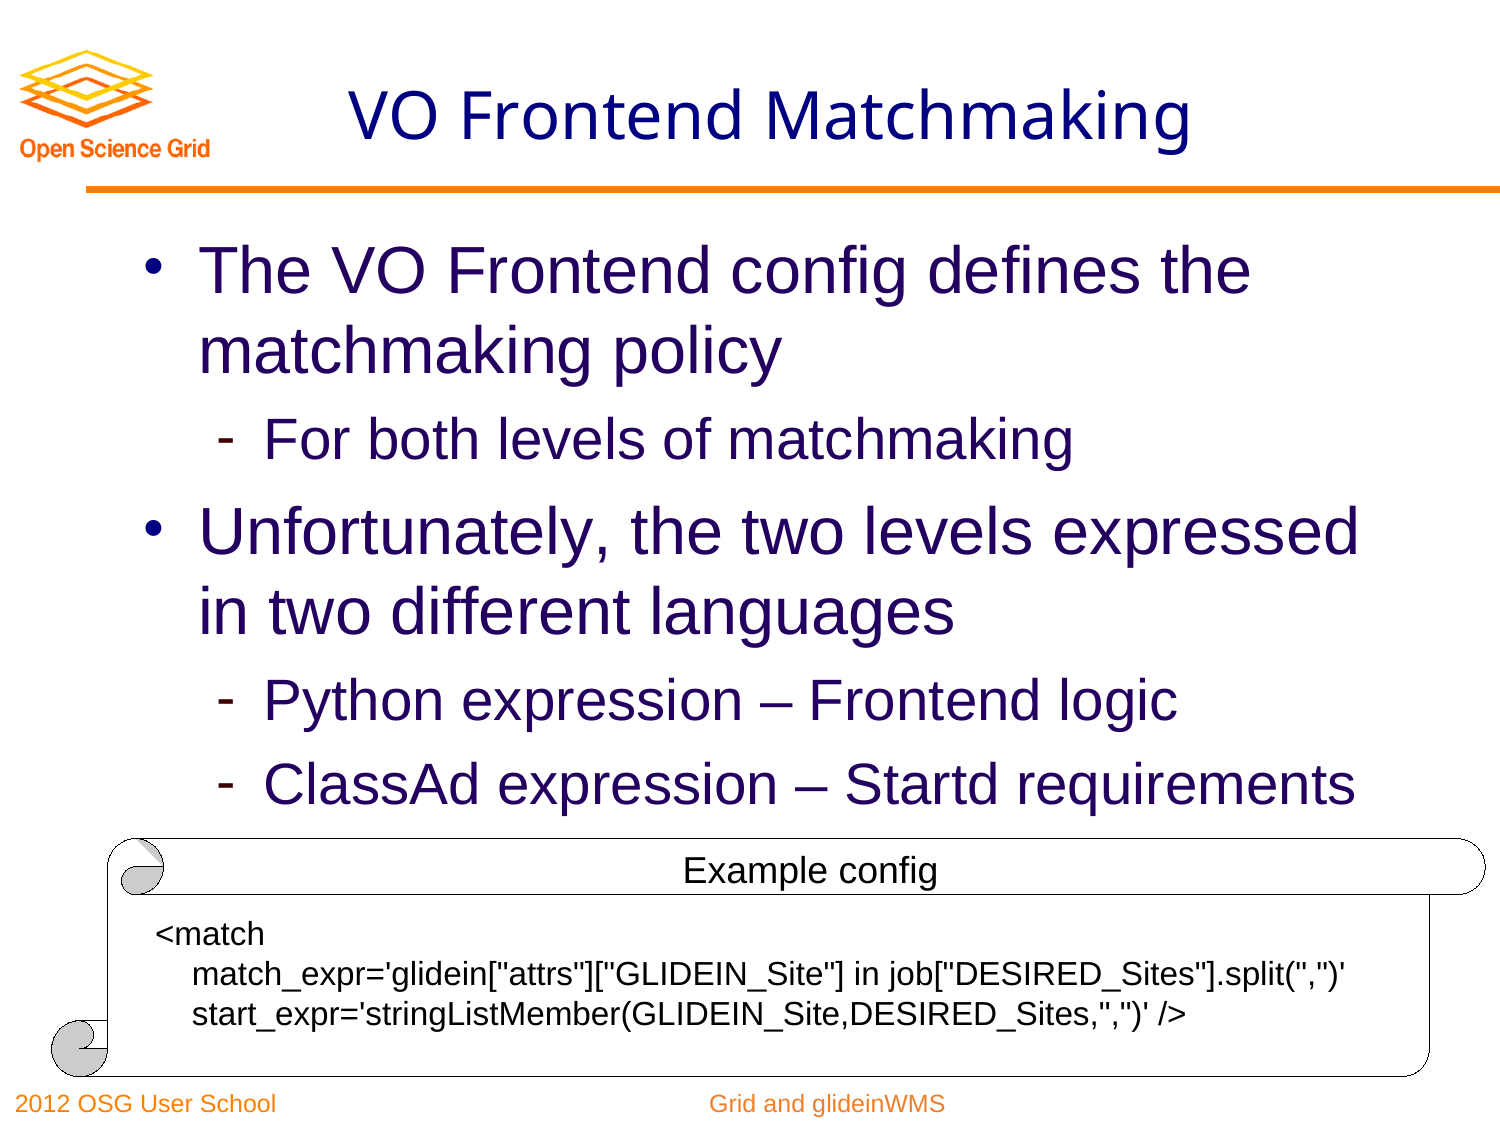

# VO Frontend Matchmaking
The VO Frontend config defines the matchmaking policy
For both levels of matchmaking
Unfortunately, the two levels expressed in two different languages
Python expression – Frontend logic
ClassAd expression – Startd requirements
Example config
<match
 match_expr='glidein["attrs"]["GLIDEIN_Site"] in job["DESIRED_Sites"].split(",")'
 start_expr='stringListMember(GLIDEIN_Site,DESIRED_Sites,",")' />